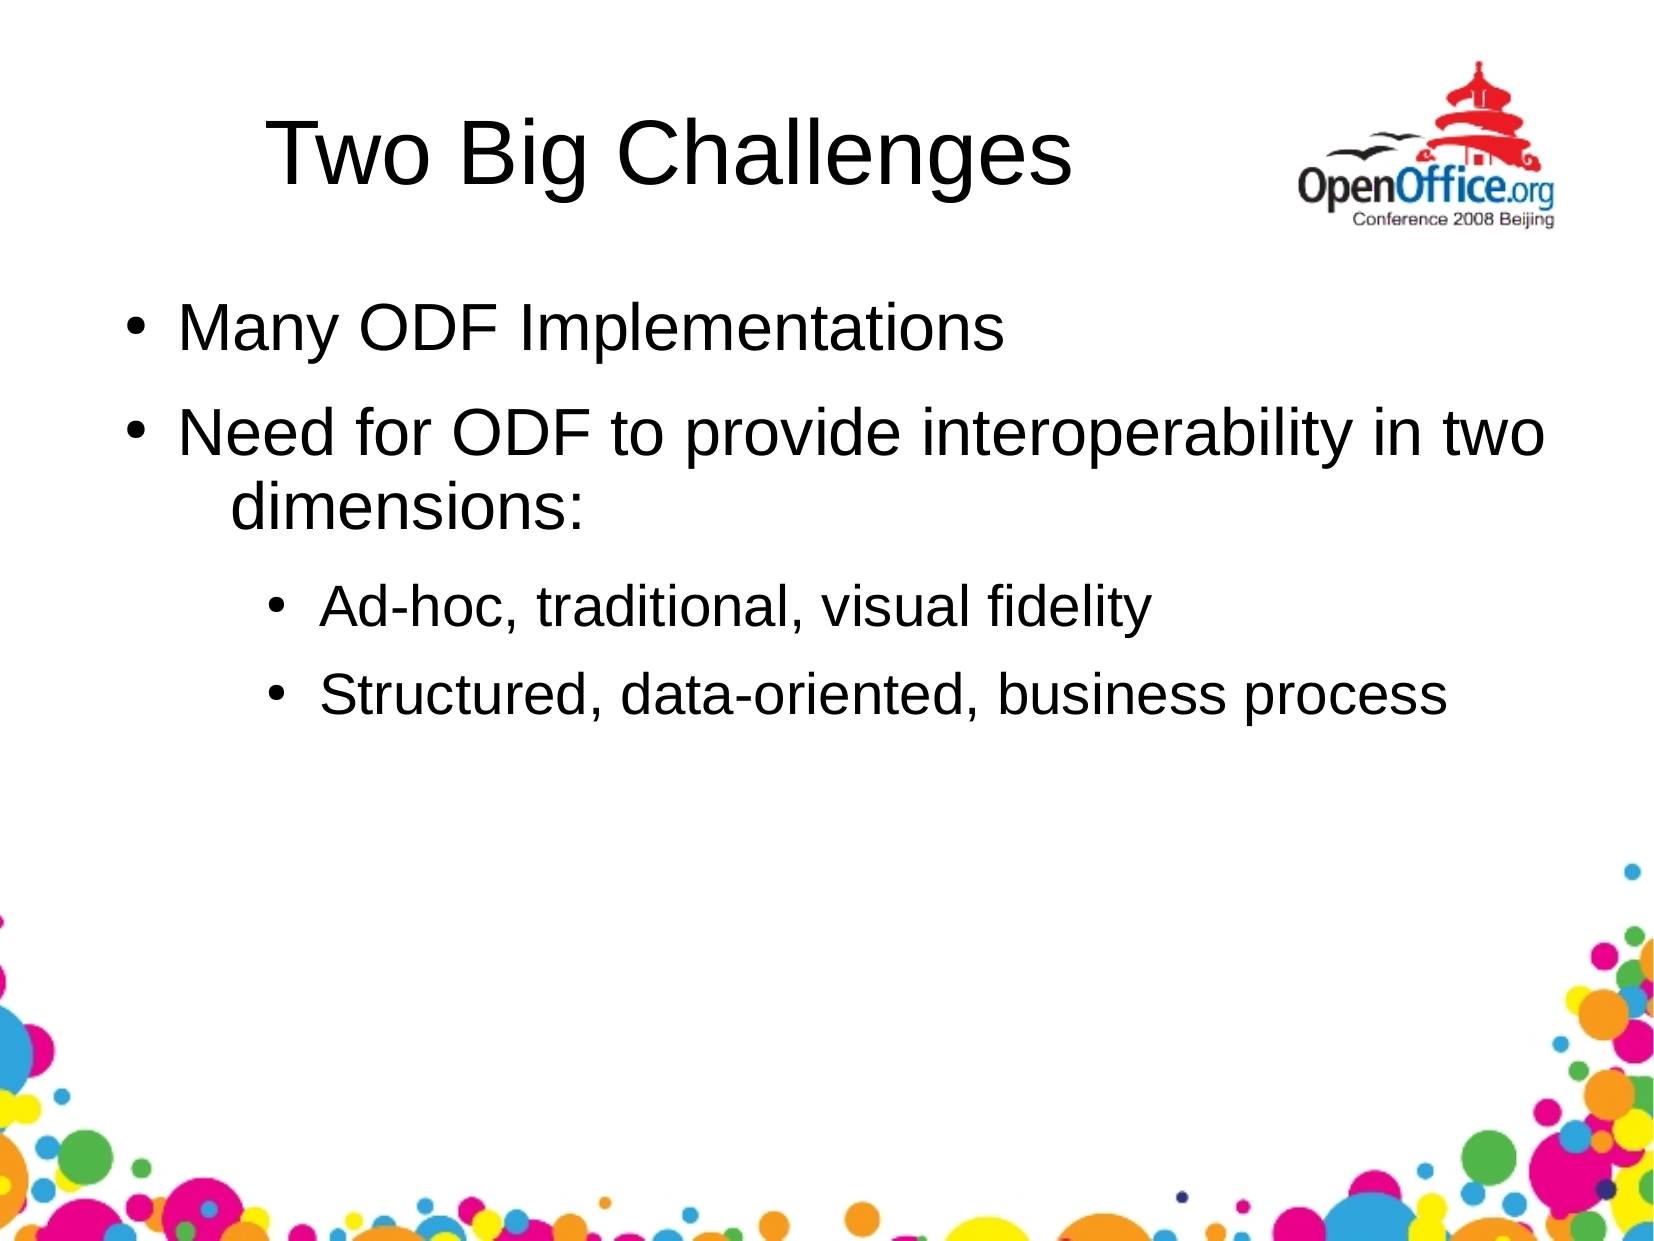

# Two Big Challenges
Many ODF Implementations
Need for ODF to provide interoperability in two dimensions:
Ad-hoc, traditional, visual fidelity
Structured, data-oriented, business process